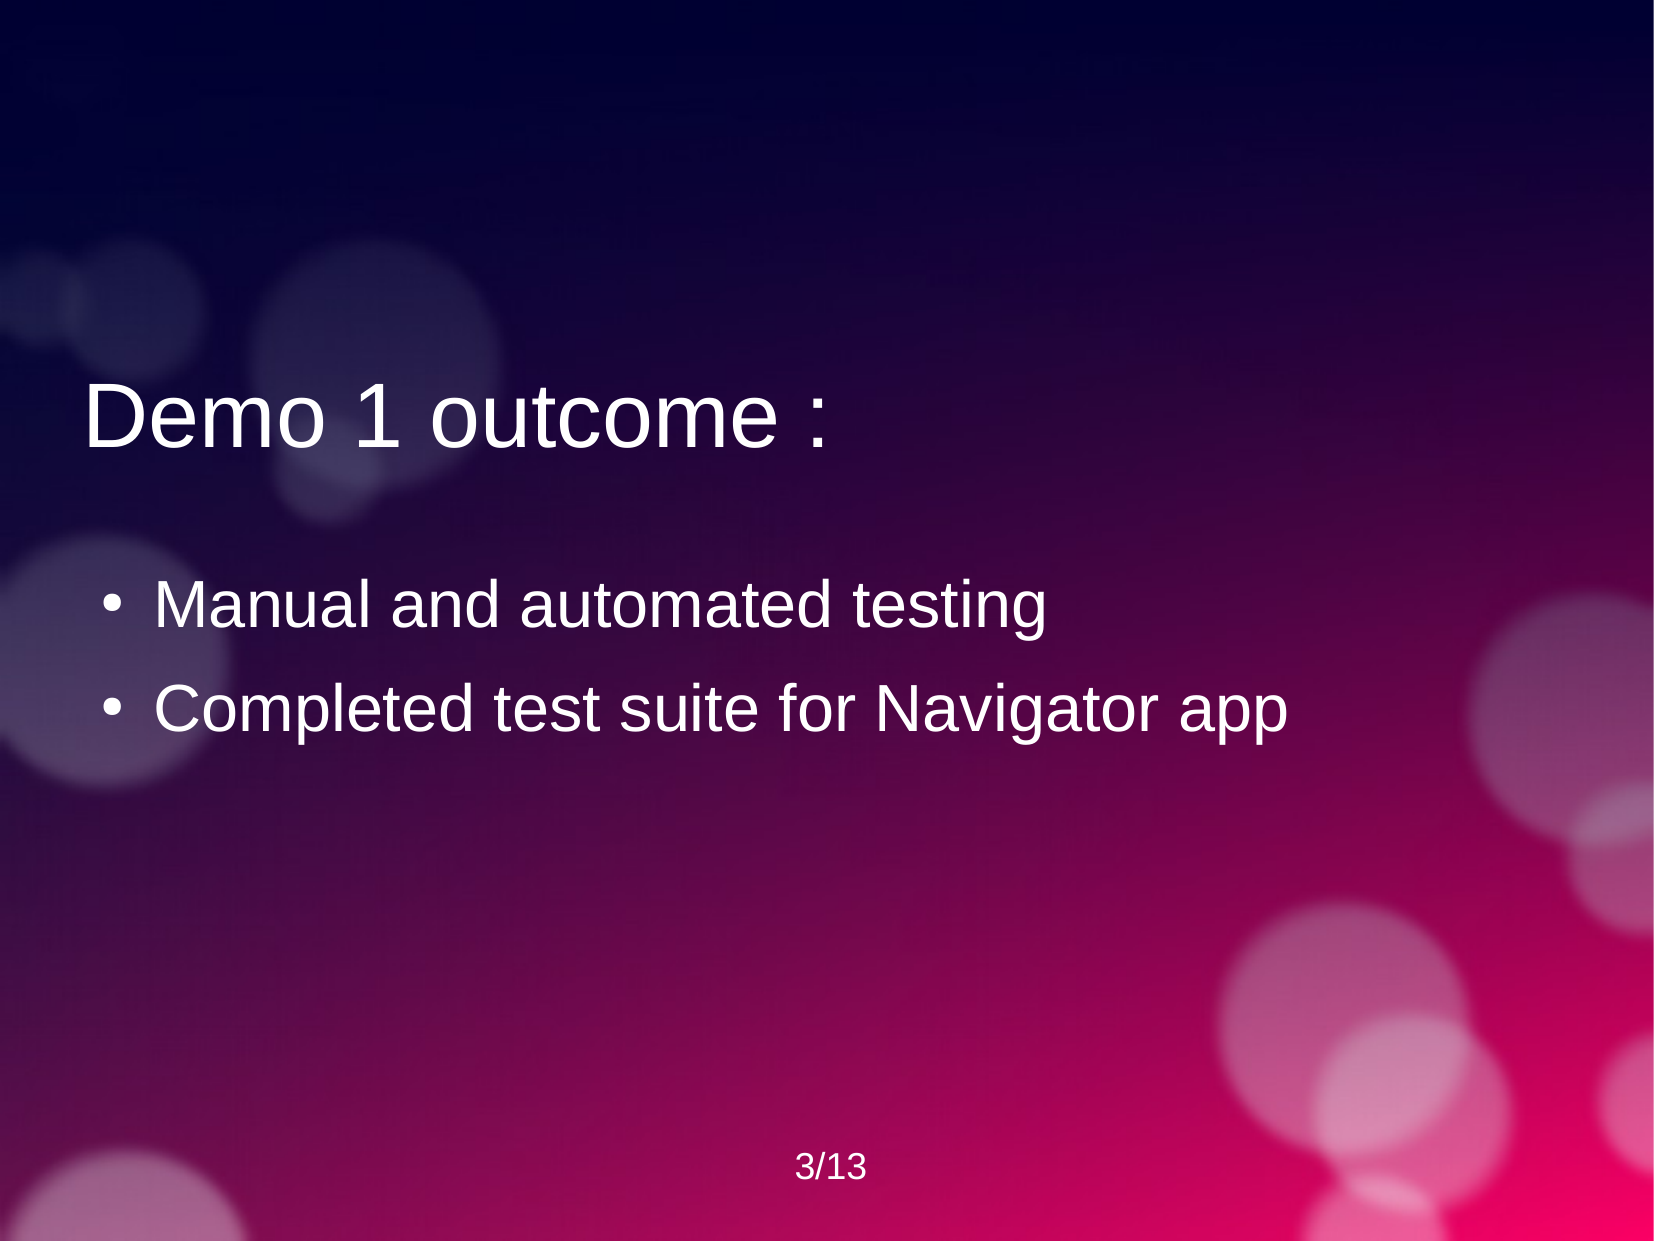

# Demo 1 outcome :
Manual and automated testing
Completed test suite for Navigator app